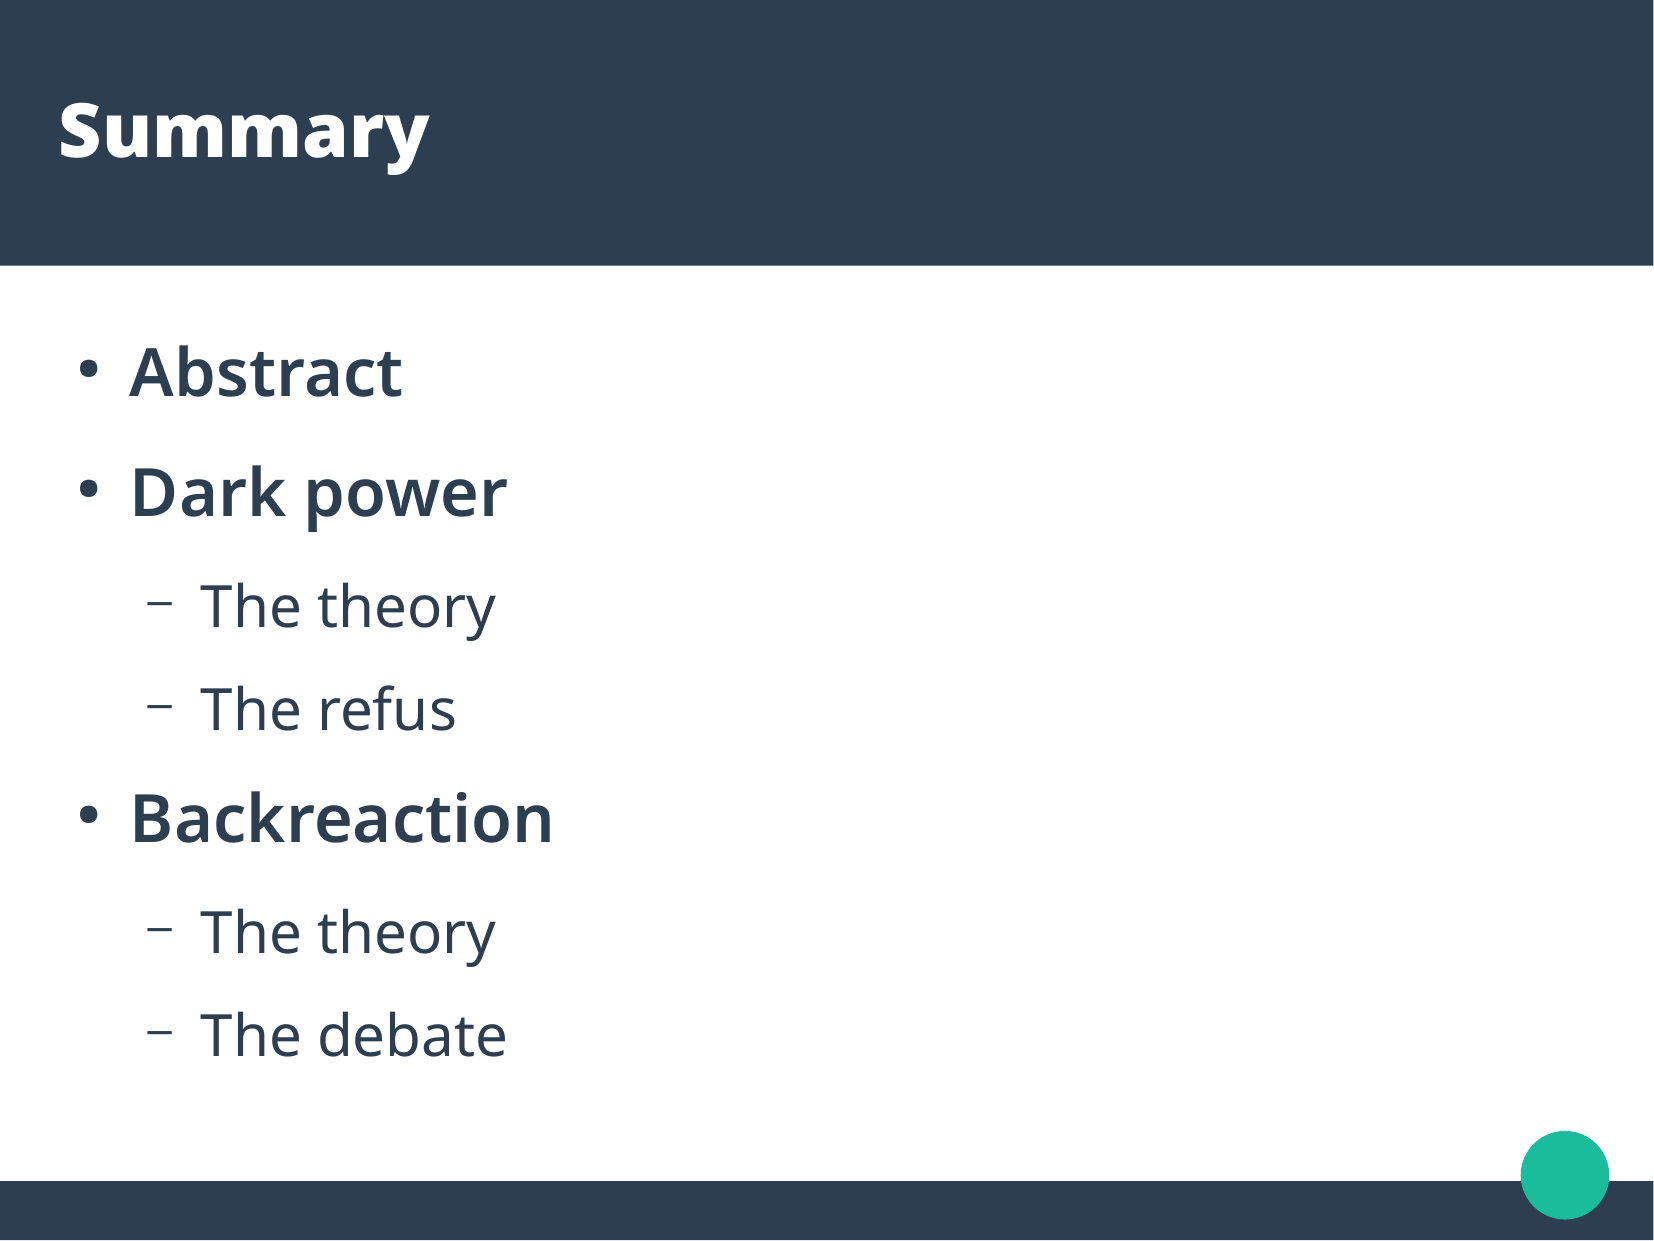

# Summary
Abstract
Dark power
The theory
The refus
Backreaction
The theory
The debate